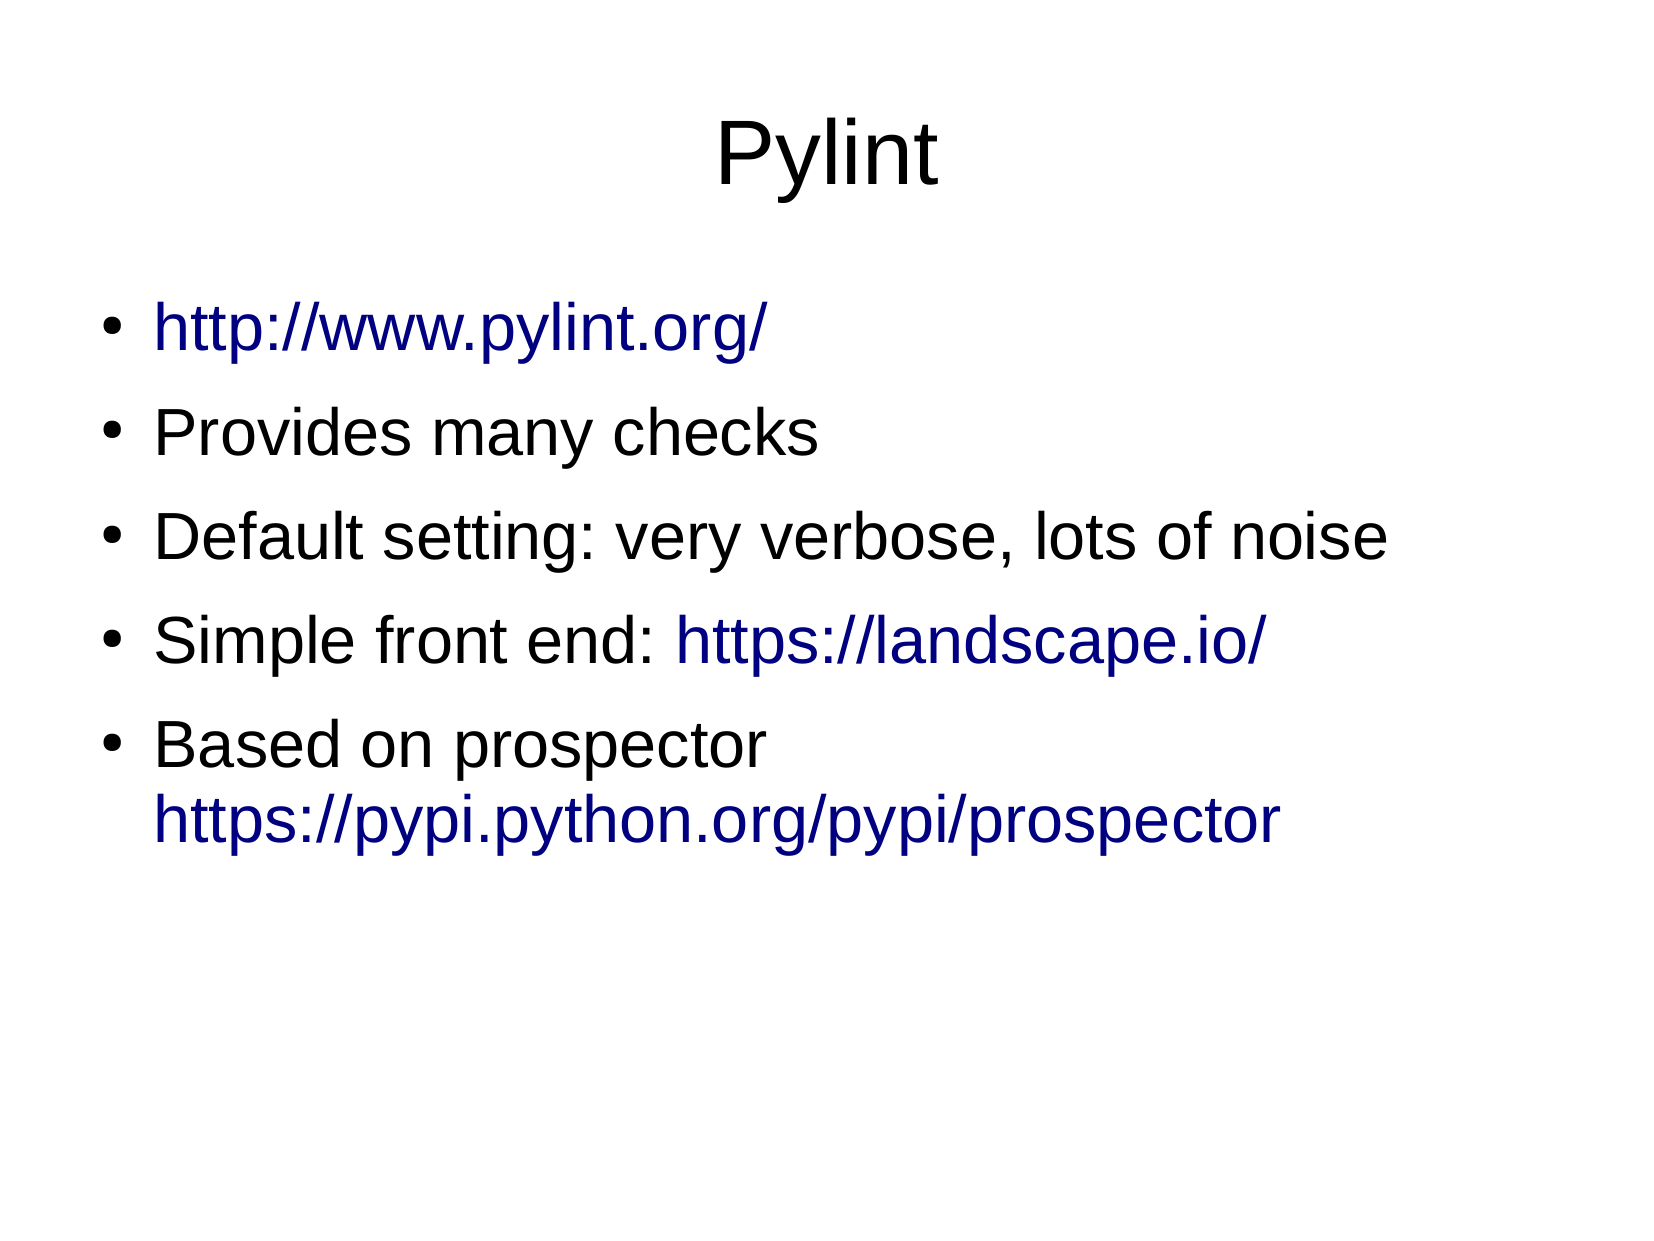

# Pylint
http://www.pylint.org/
Provides many checks
Default setting: very verbose, lots of noise
Simple front end: https://landscape.io/
Based on prospector https://pypi.python.org/pypi/prospector